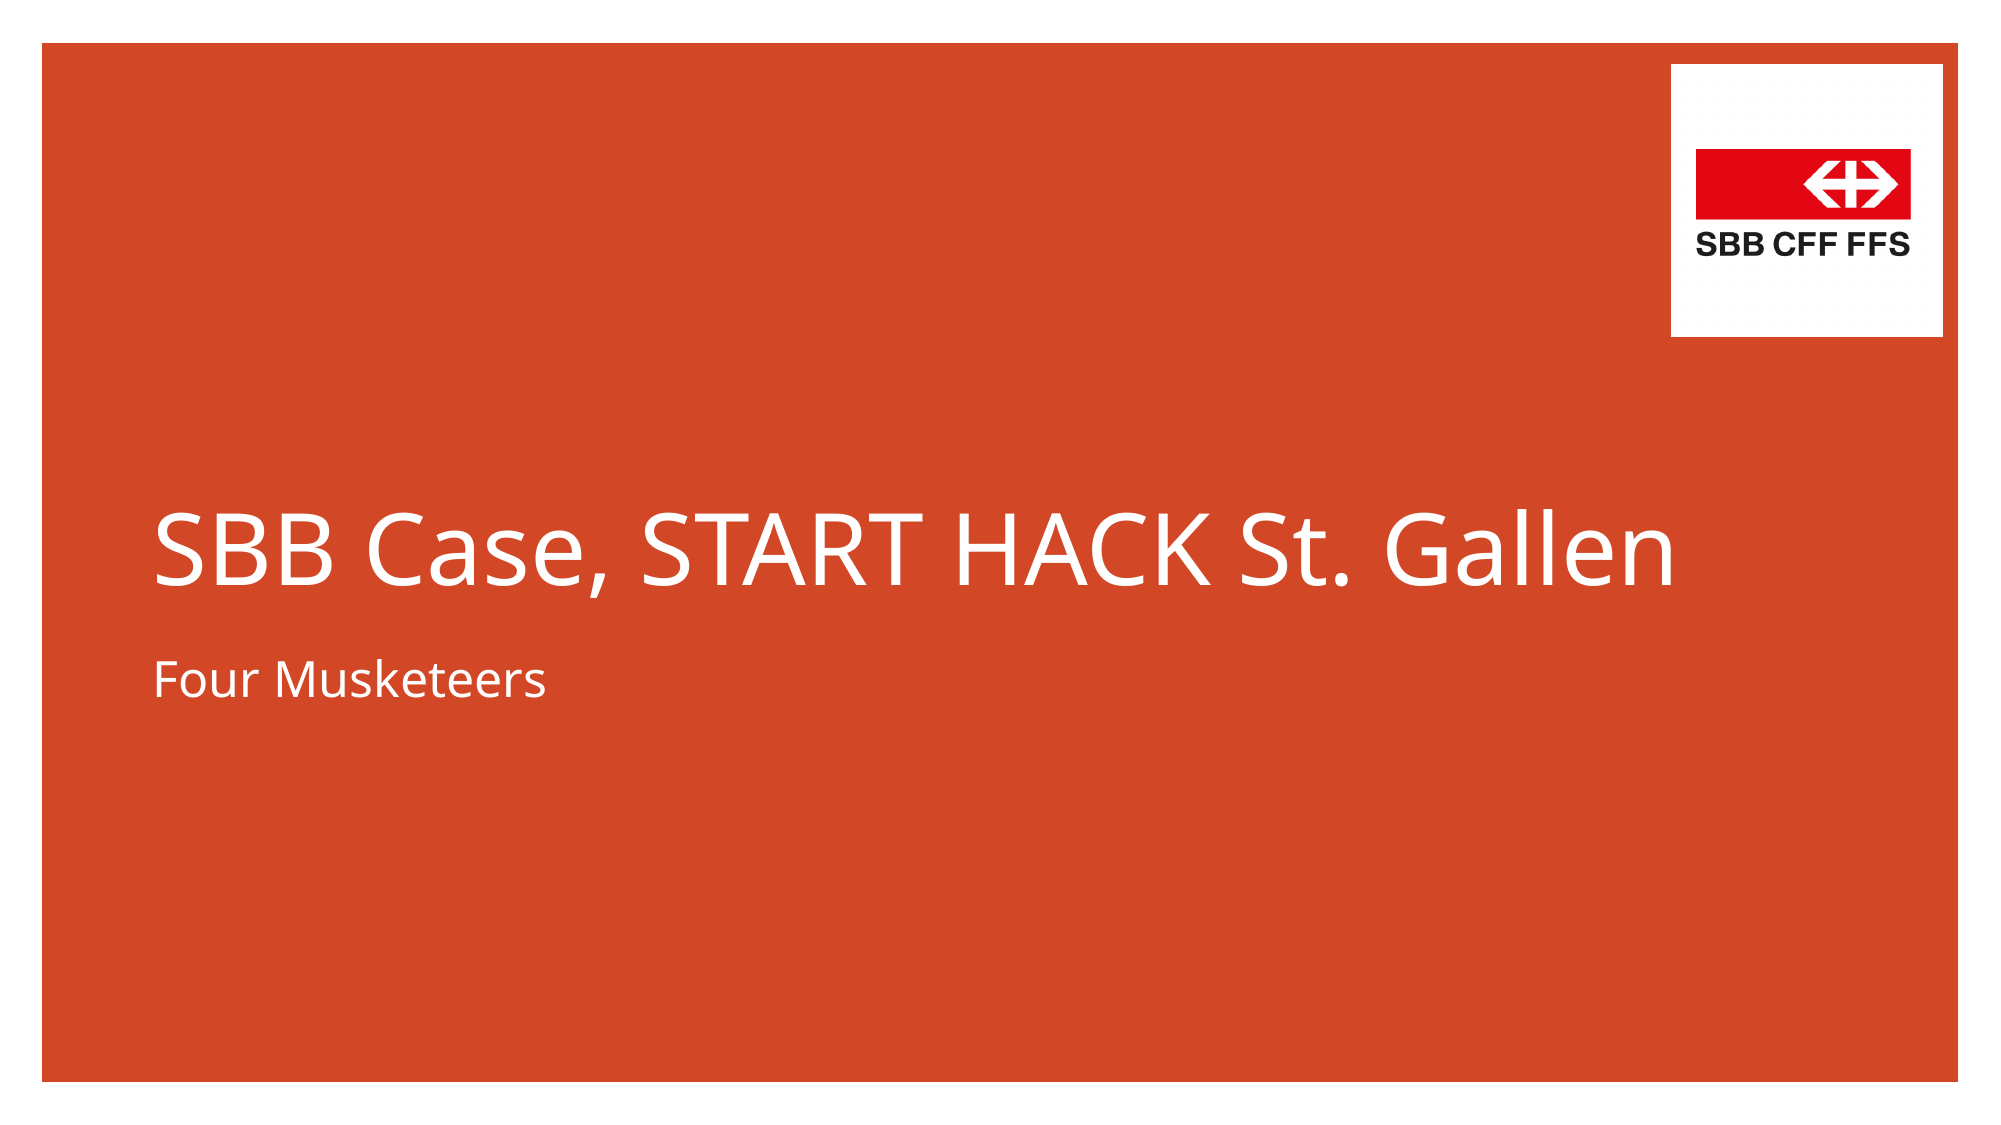

# SBB Case, START HACK St. Gallen
Four Musketeers